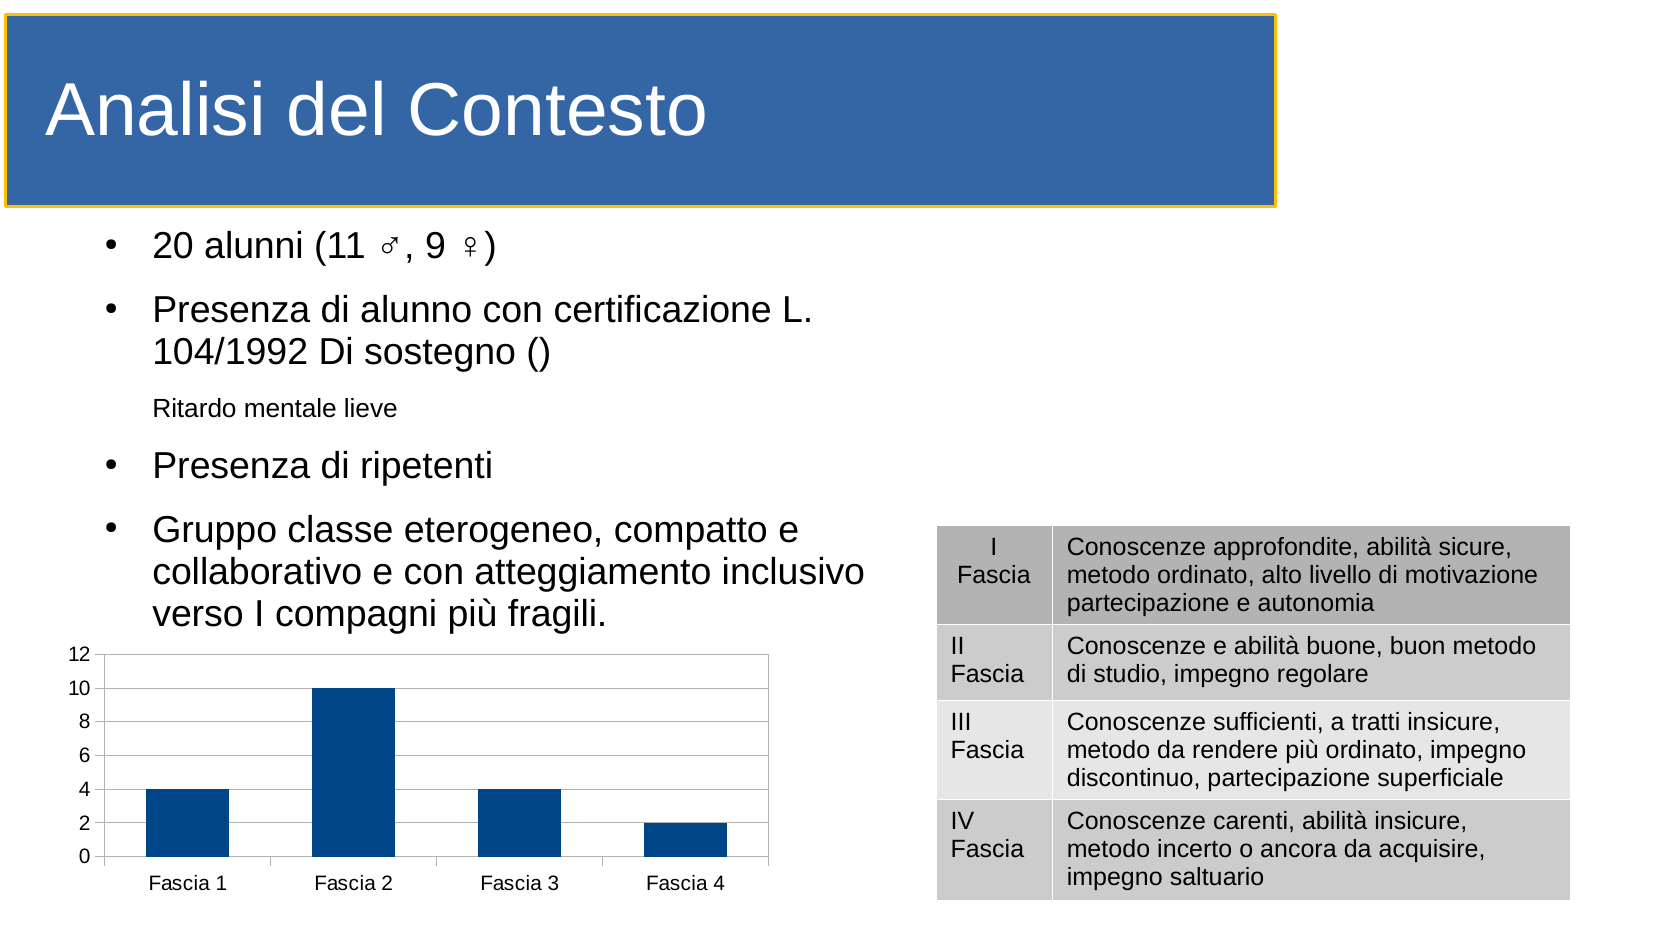

# Analisi del Contesto
20 alunni (11 ♂, 9 ♀)
Presenza di alunno con certificazione L. 104/1992 Di sostegno ()
Ritardo mentale lieve
Presenza di ripetenti
Gruppo classe eterogeneo, compatto e collaborativo e con atteggiamento inclusivo verso I compagni più fragili.
| I Fascia | Conoscenze approfondite, abilità sicure, metodo ordinato, alto livello di motivazione partecipazione e autonomia |
| --- | --- |
| II Fascia | Conoscenze e abilità buone, buon metodo di studio, impegno regolare |
| III Fascia | Conoscenze sufficienti, a tratti insicure, metodo da rendere più ordinato, impegno discontinuo, partecipazione superficiale |
| IV Fascia | Conoscenze carenti, abilità insicure, metodo incerto o ancora da acquisire, impegno saltuario |
### Chart
| Category | Column 1 |
|---|---|
| Fascia 1 | 4.0 |
| Fascia 2 | 10.0 |
| Fascia 3 | 4.0 |
| Fascia 4 | 2.0 |